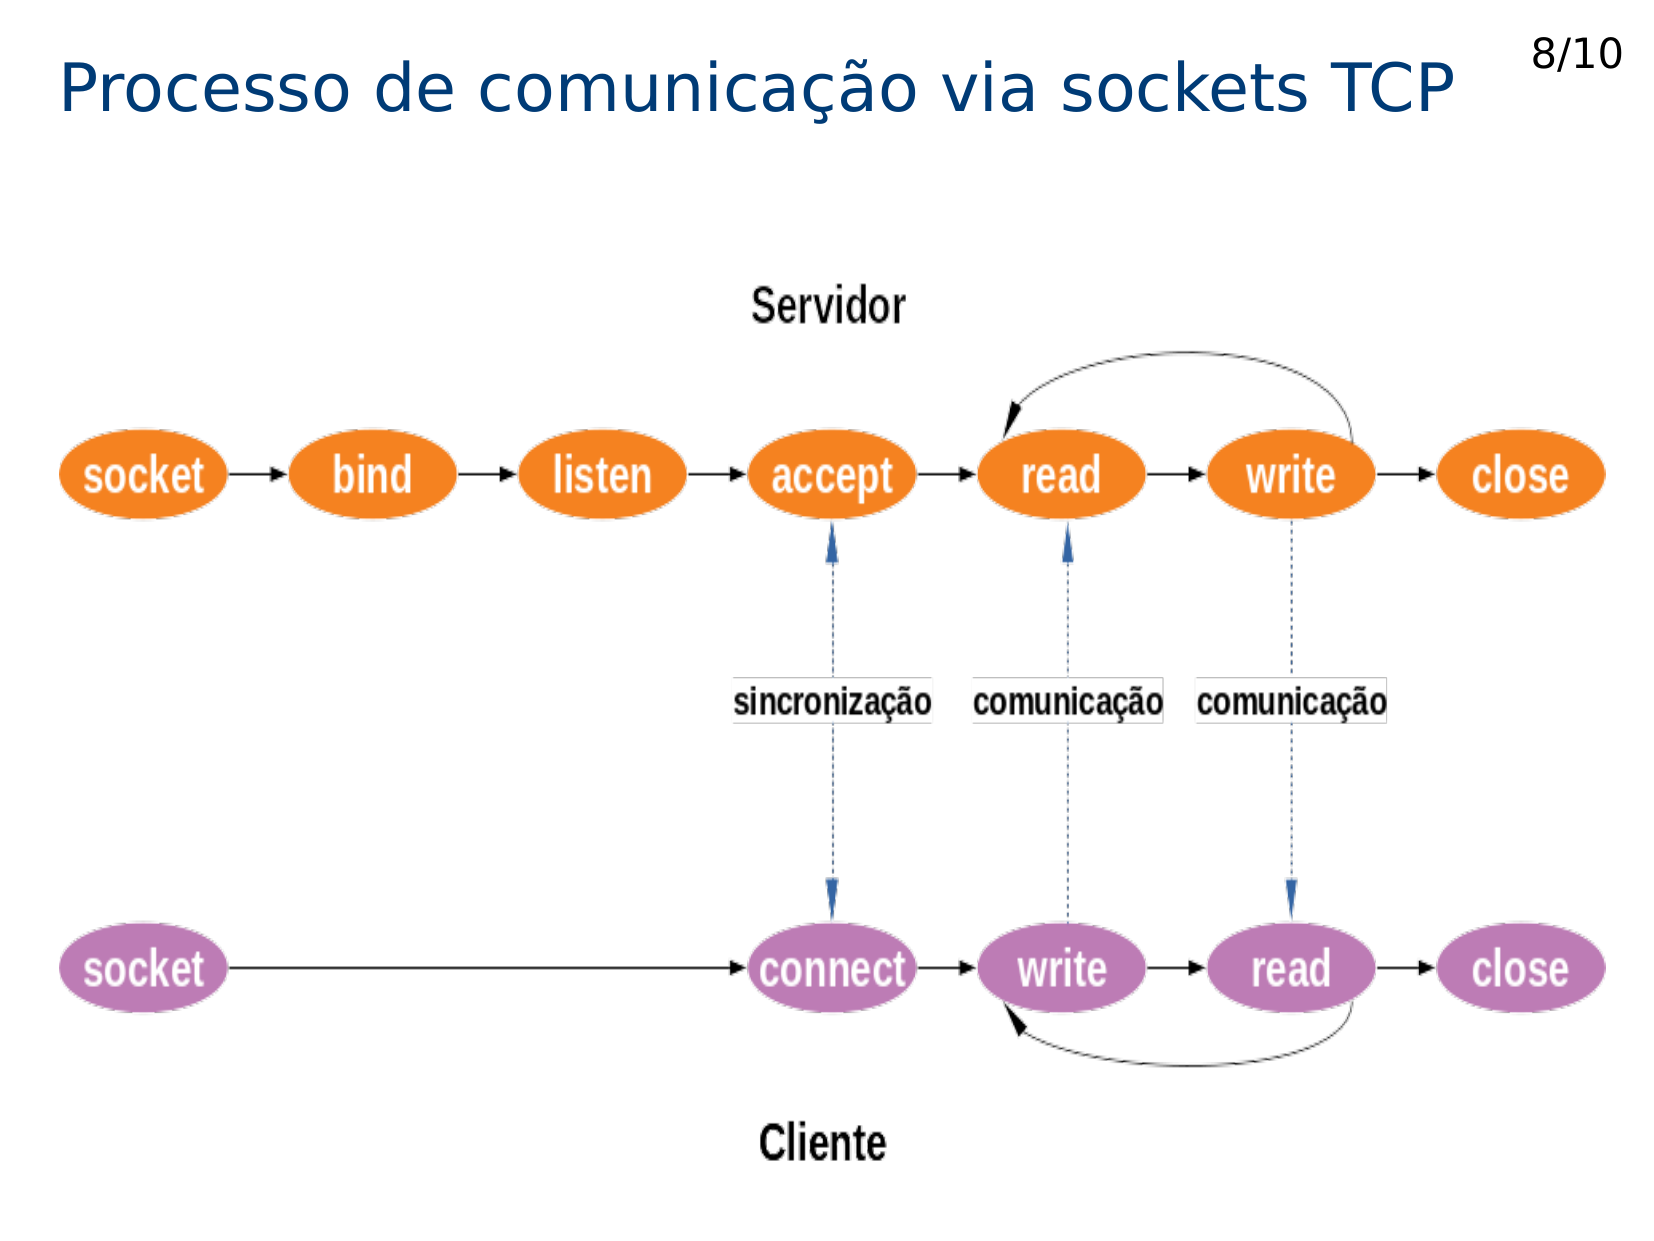

# Processo de comunicação via sockets TCP
8